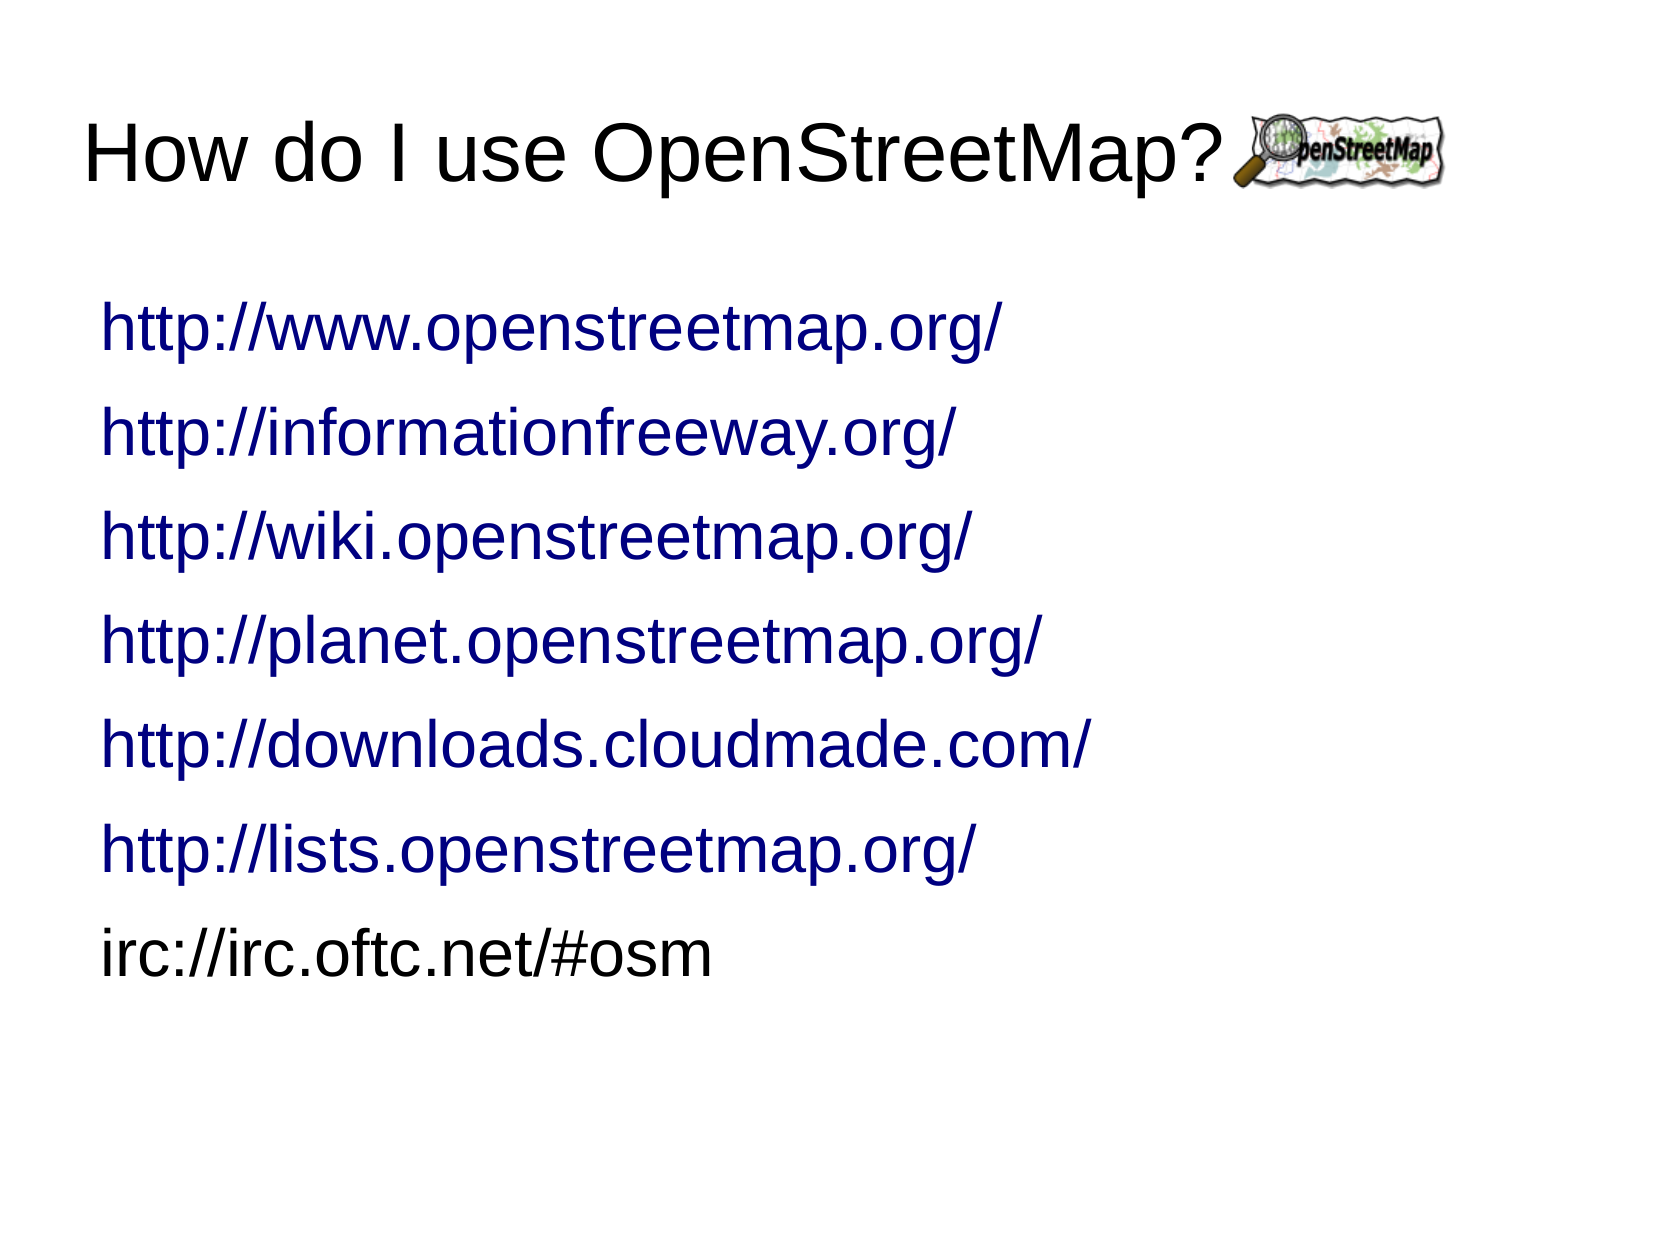

# How do I use OpenStreetMap?
http://www.openstreetmap.org/
http://informationfreeway.org/
http://wiki.openstreetmap.org/
http://planet.openstreetmap.org/
http://downloads.cloudmade.com/
http://lists.openstreetmap.org/
irc://irc.oftc.net/#osm